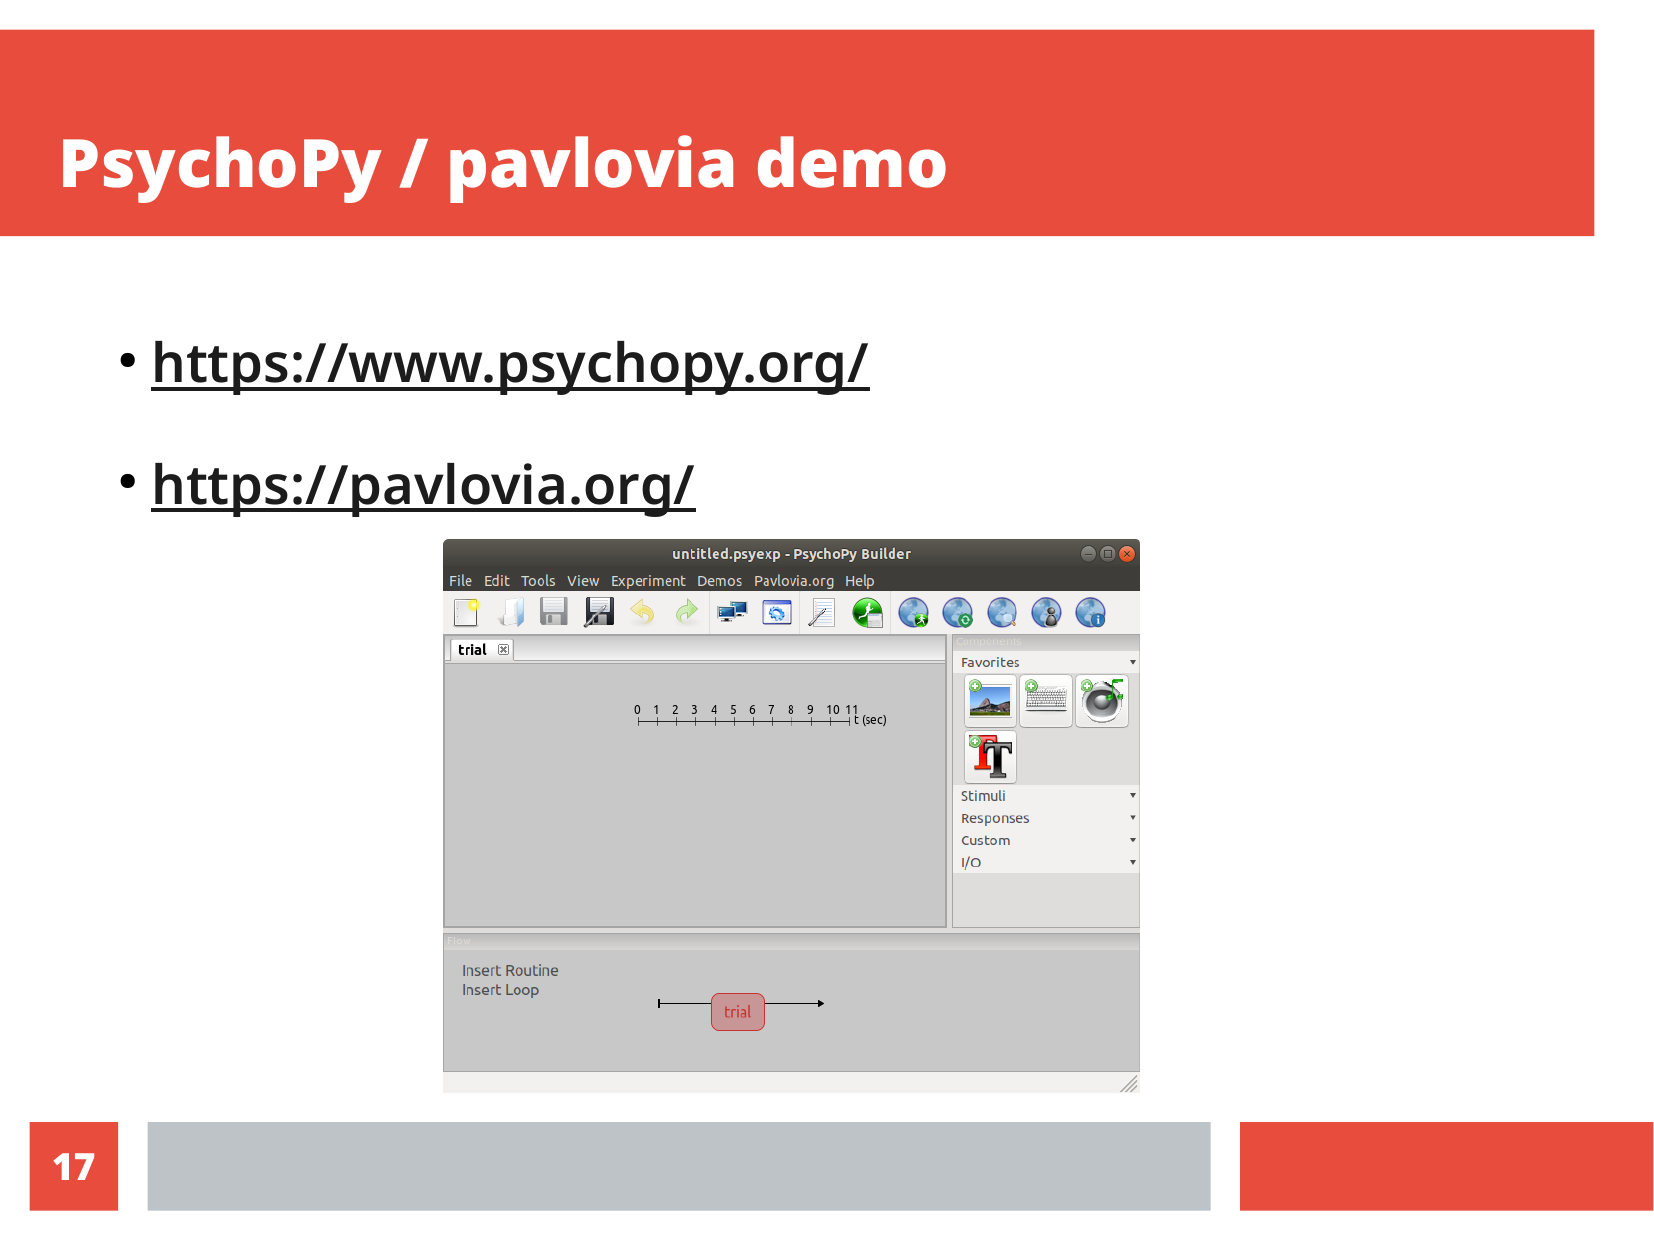

# PsychoPy / pavlovia demo
 https://www.psychopy.org/
 https://pavlovia.org/
17